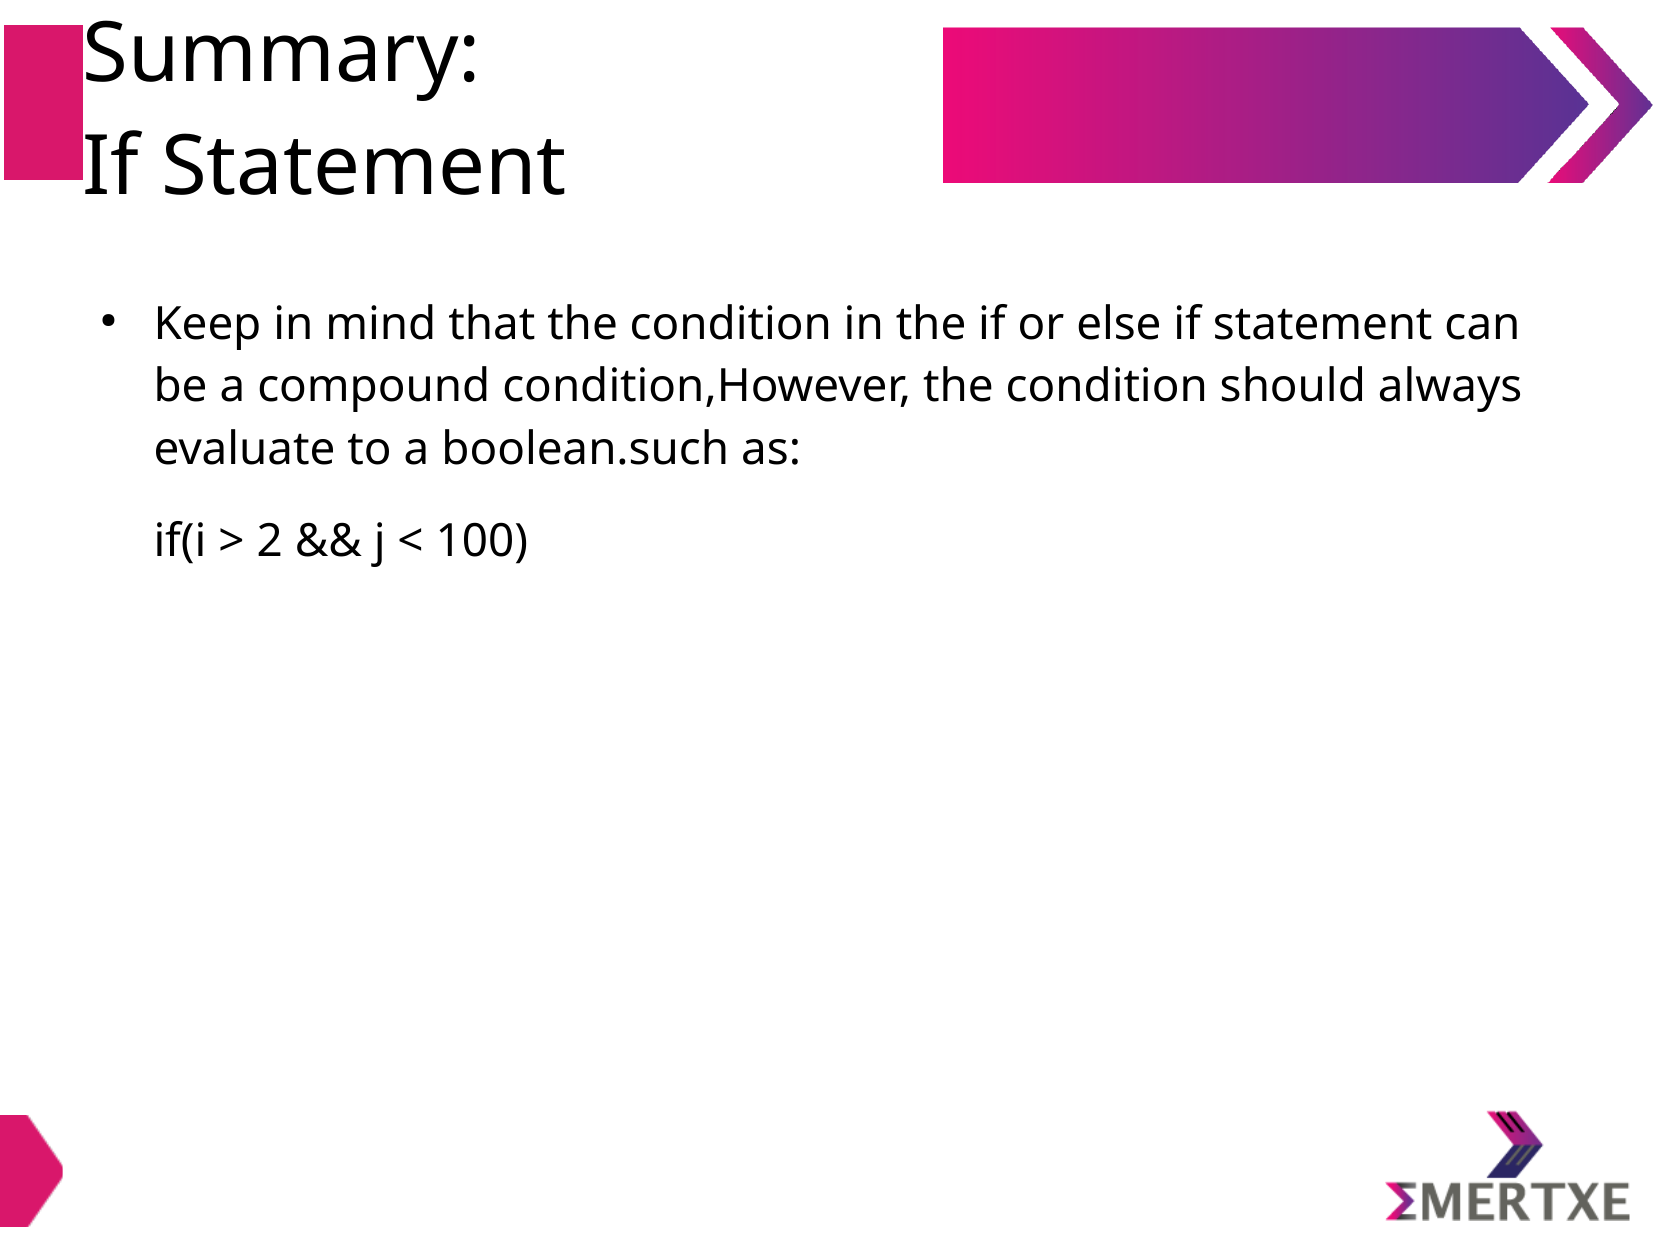

# Summary: If Statement
Keep in mind that the condition in the if or else if statement can be a compound condition,However, the condition should always evaluate to a boolean.such as:
if(i > 2 && j < 100)